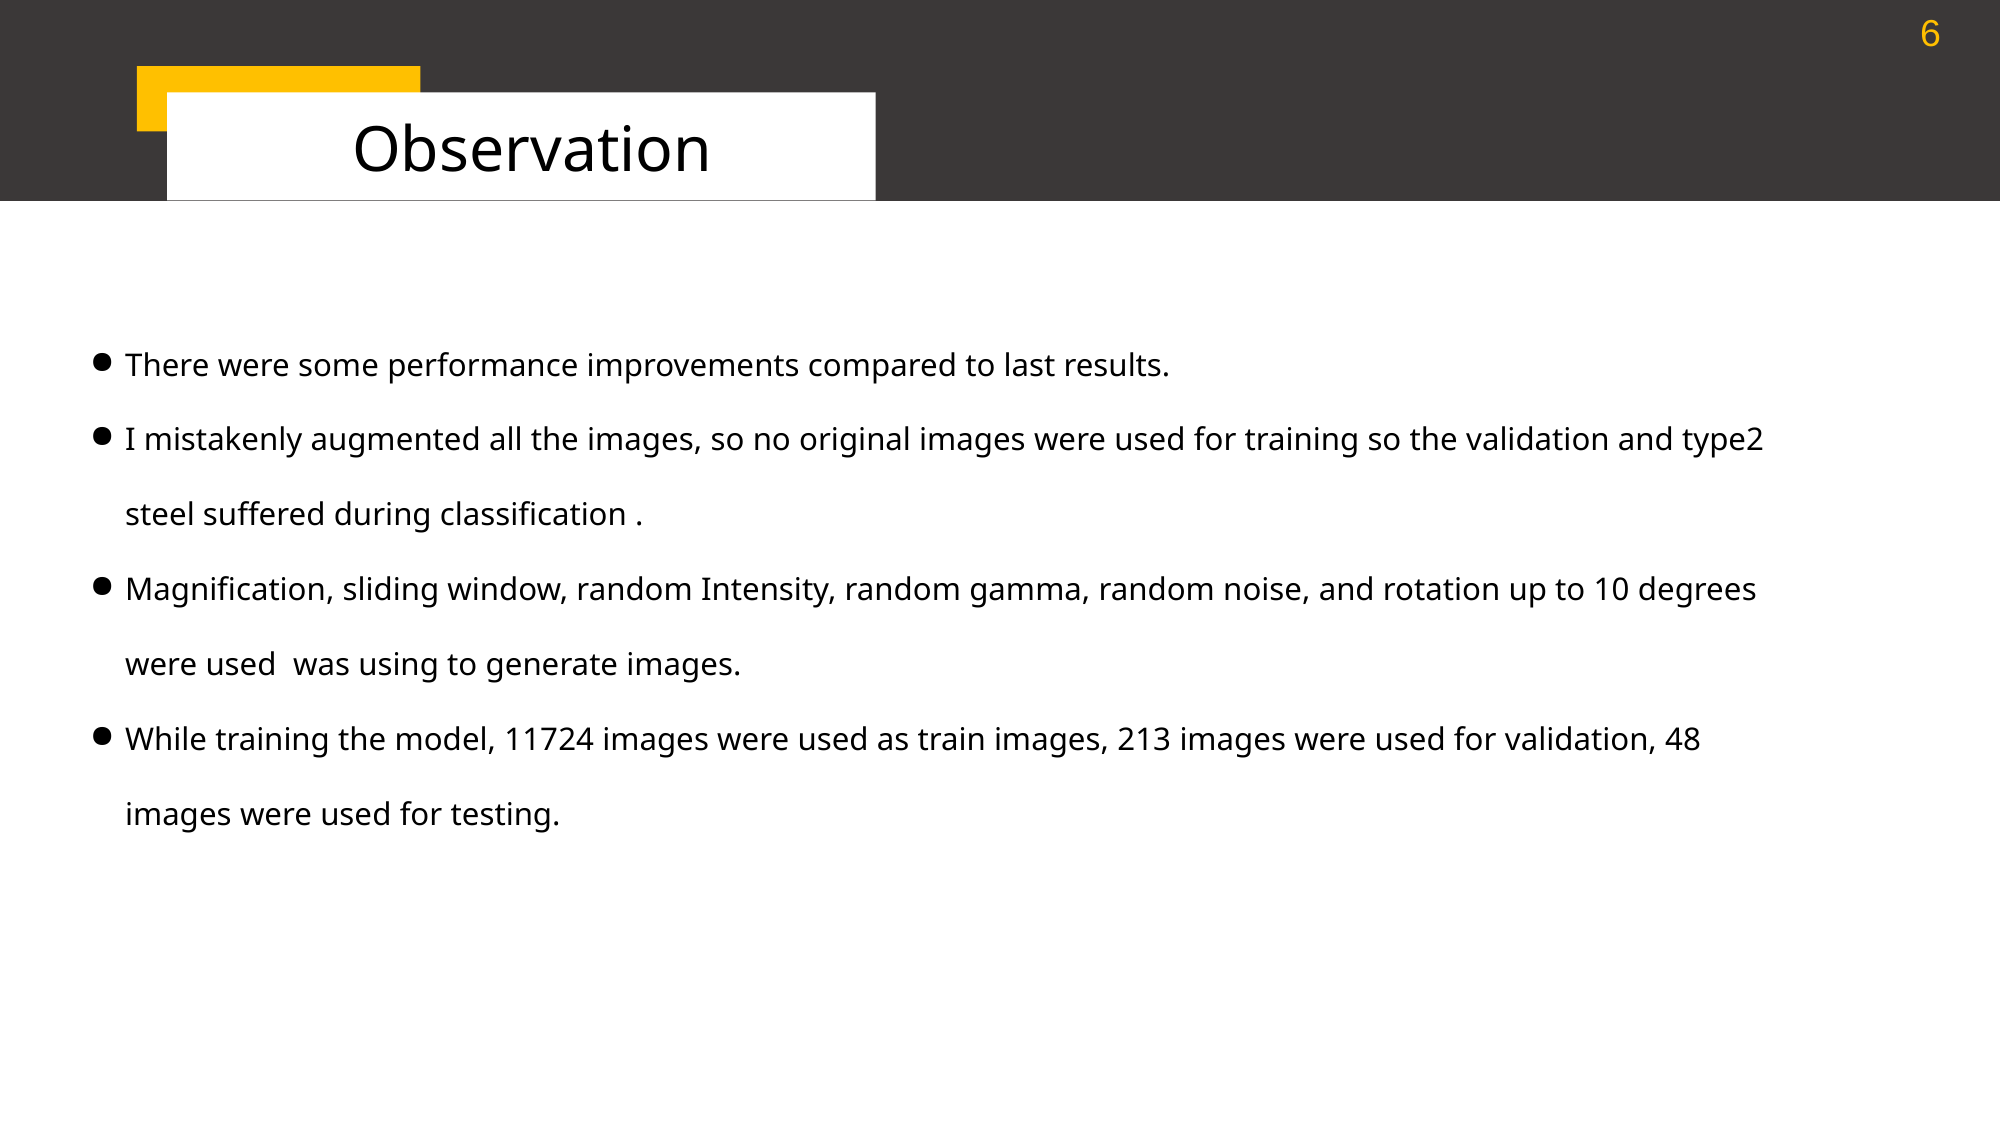

Observation
There were some performance improvements compared to last results.
I mistakenly augmented all the images, so no original images were used for training so the validation and type2 steel suffered during classification .
Magnification, sliding window, random Intensity, random gamma, random noise, and rotation up to 10 degrees were used was using to generate images.
While training the model, 11724 images were used as train images, 213 images were used for validation, 48 images were used for testing.